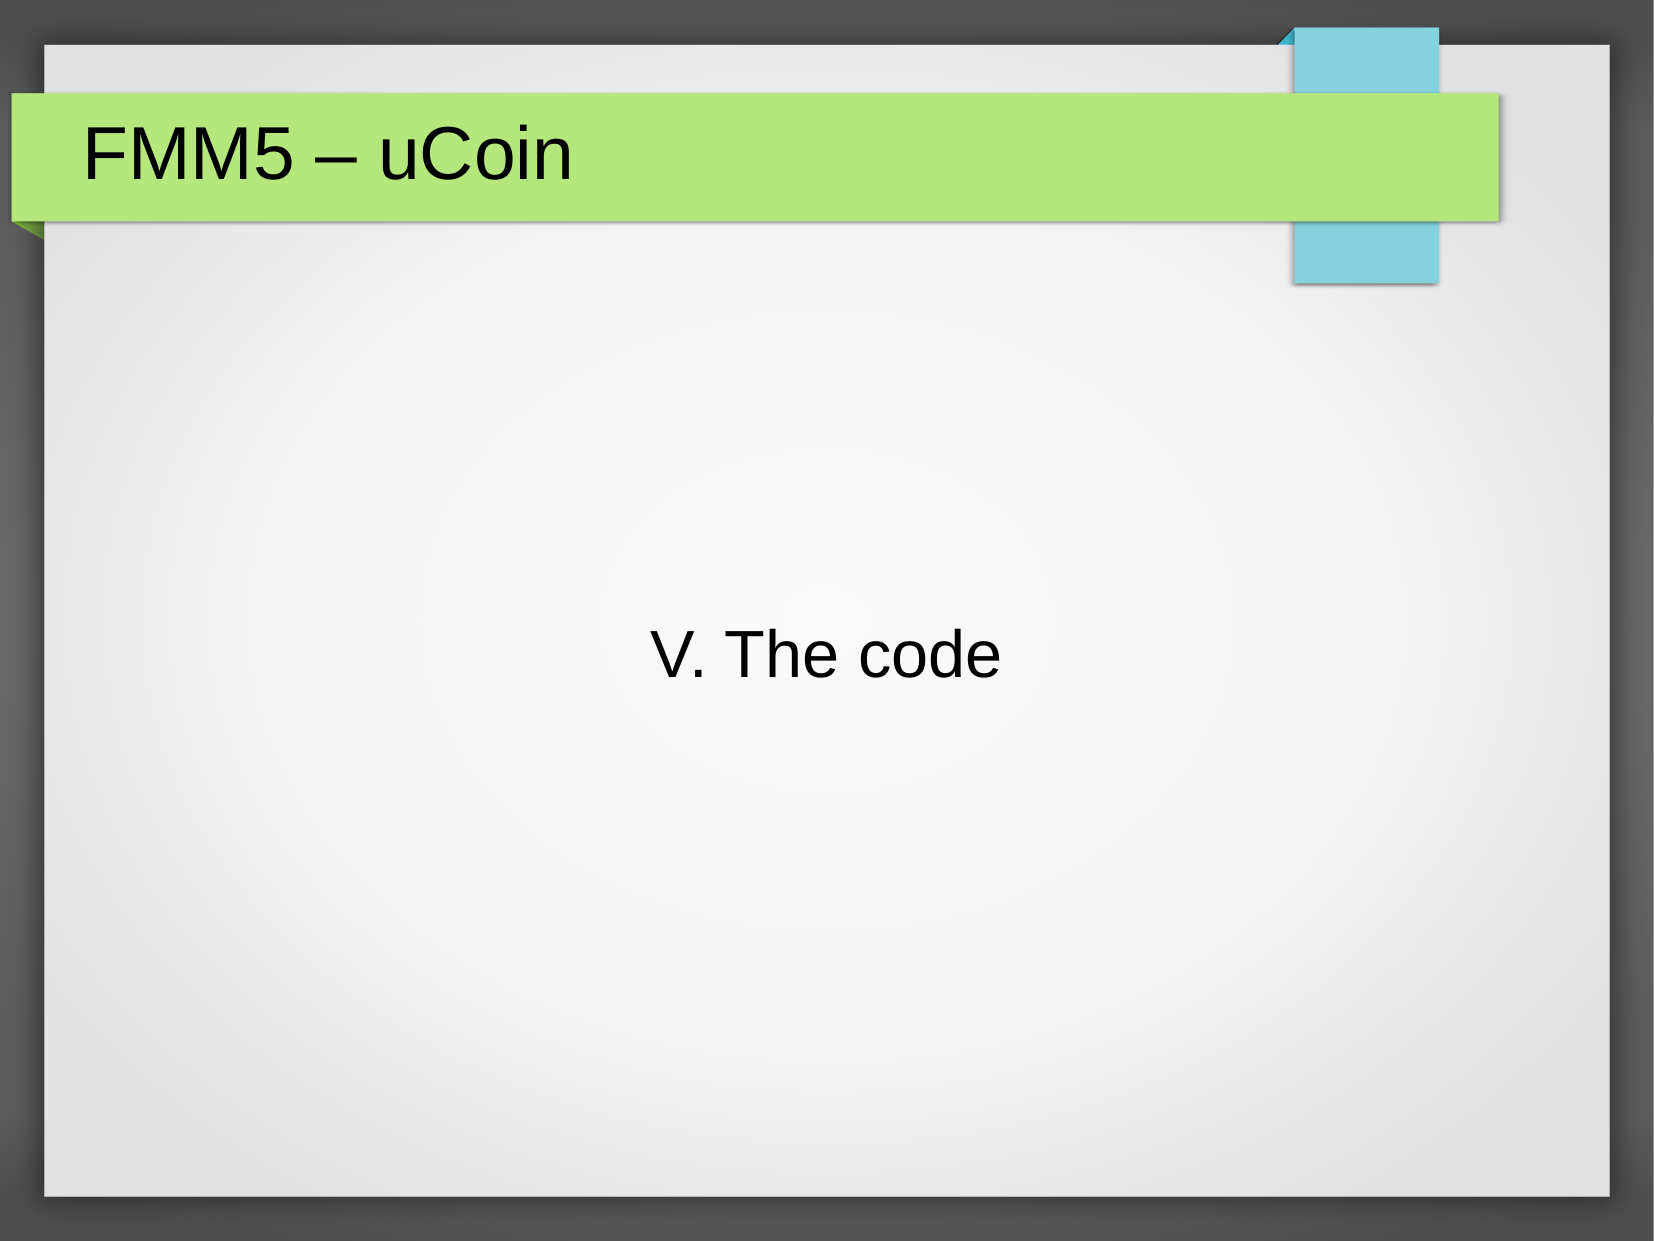

# FMM5 – uCoin
V. The code